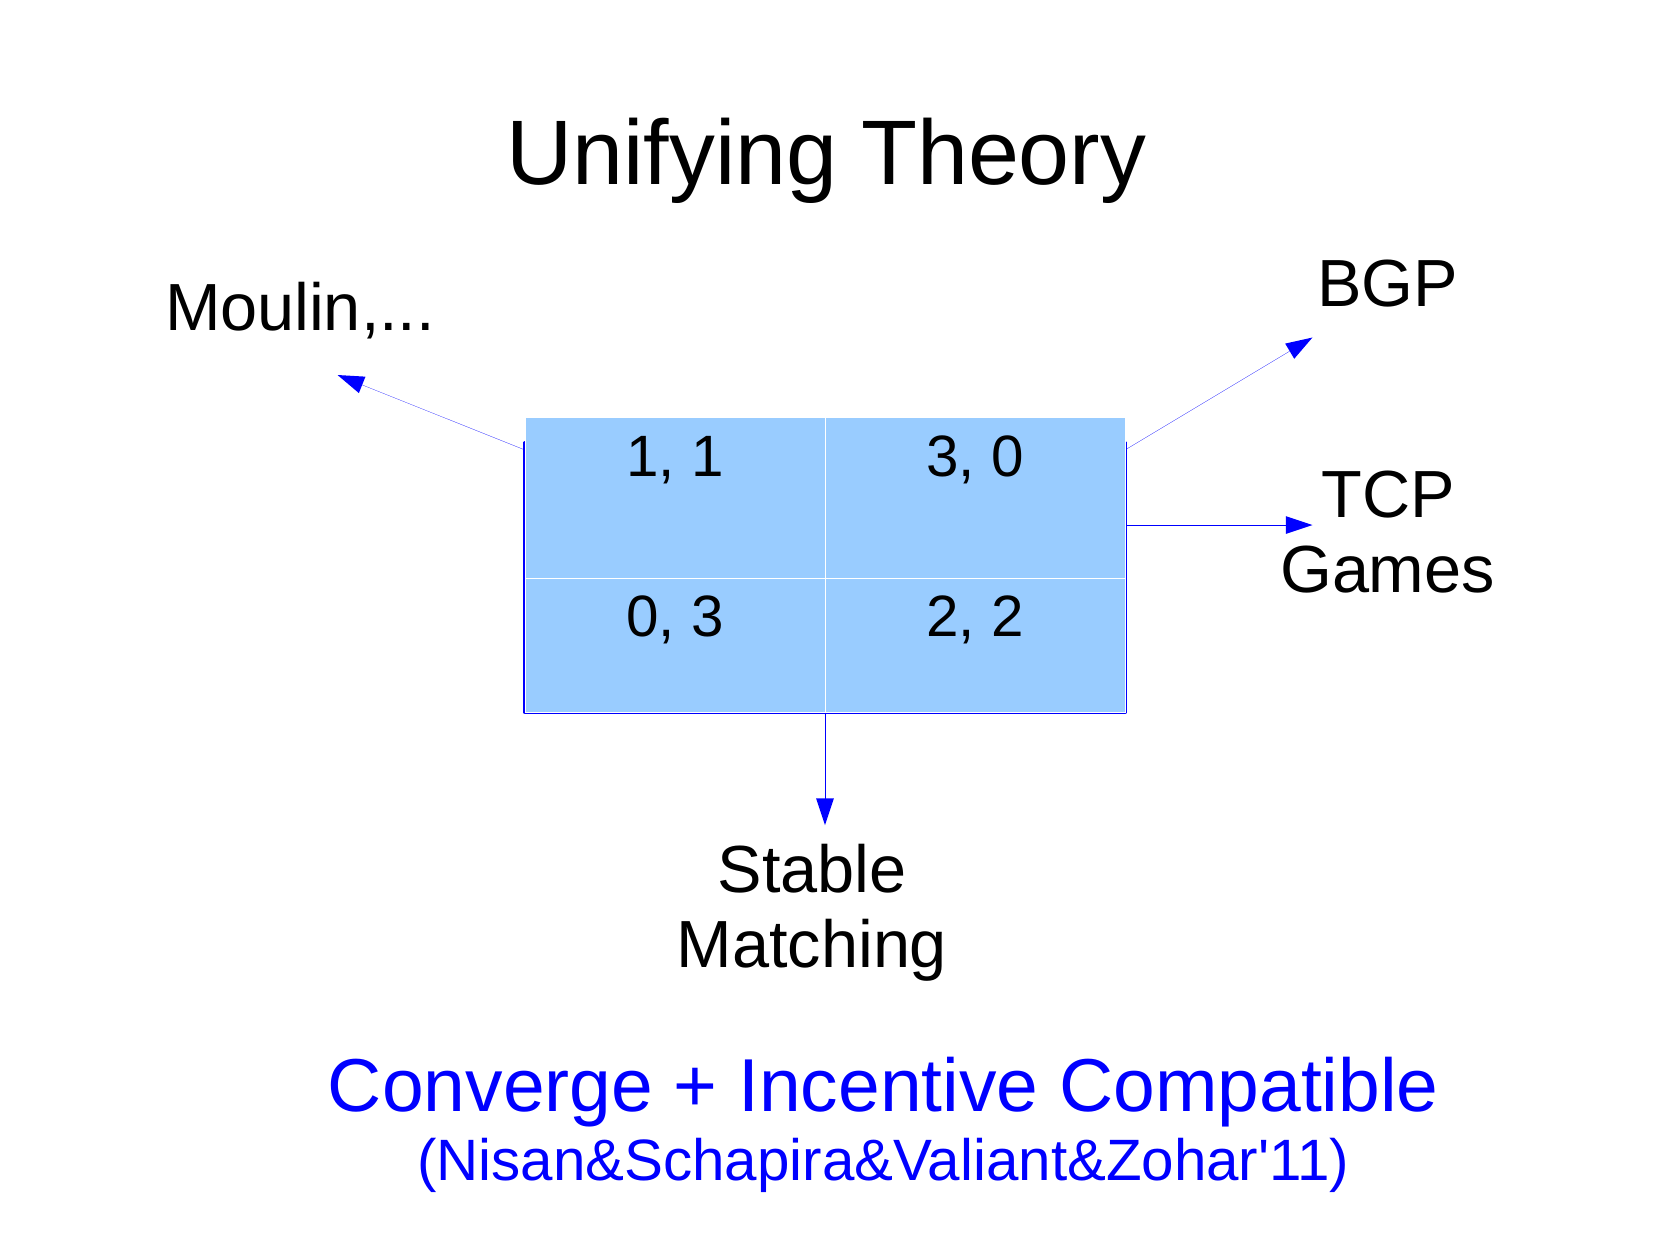

# Unifying Theory
BGP
Moulin,...
TCP Games
Stable
Matching
| 1, 1 | 3, 0 |
| --- | --- |
| 0, 3 | 2, 2 |
Repeated
Best Response
on “nice” Game
Converge + Incentive Compatible
(Nisan&Schapira&Valiant&Zohar'11)